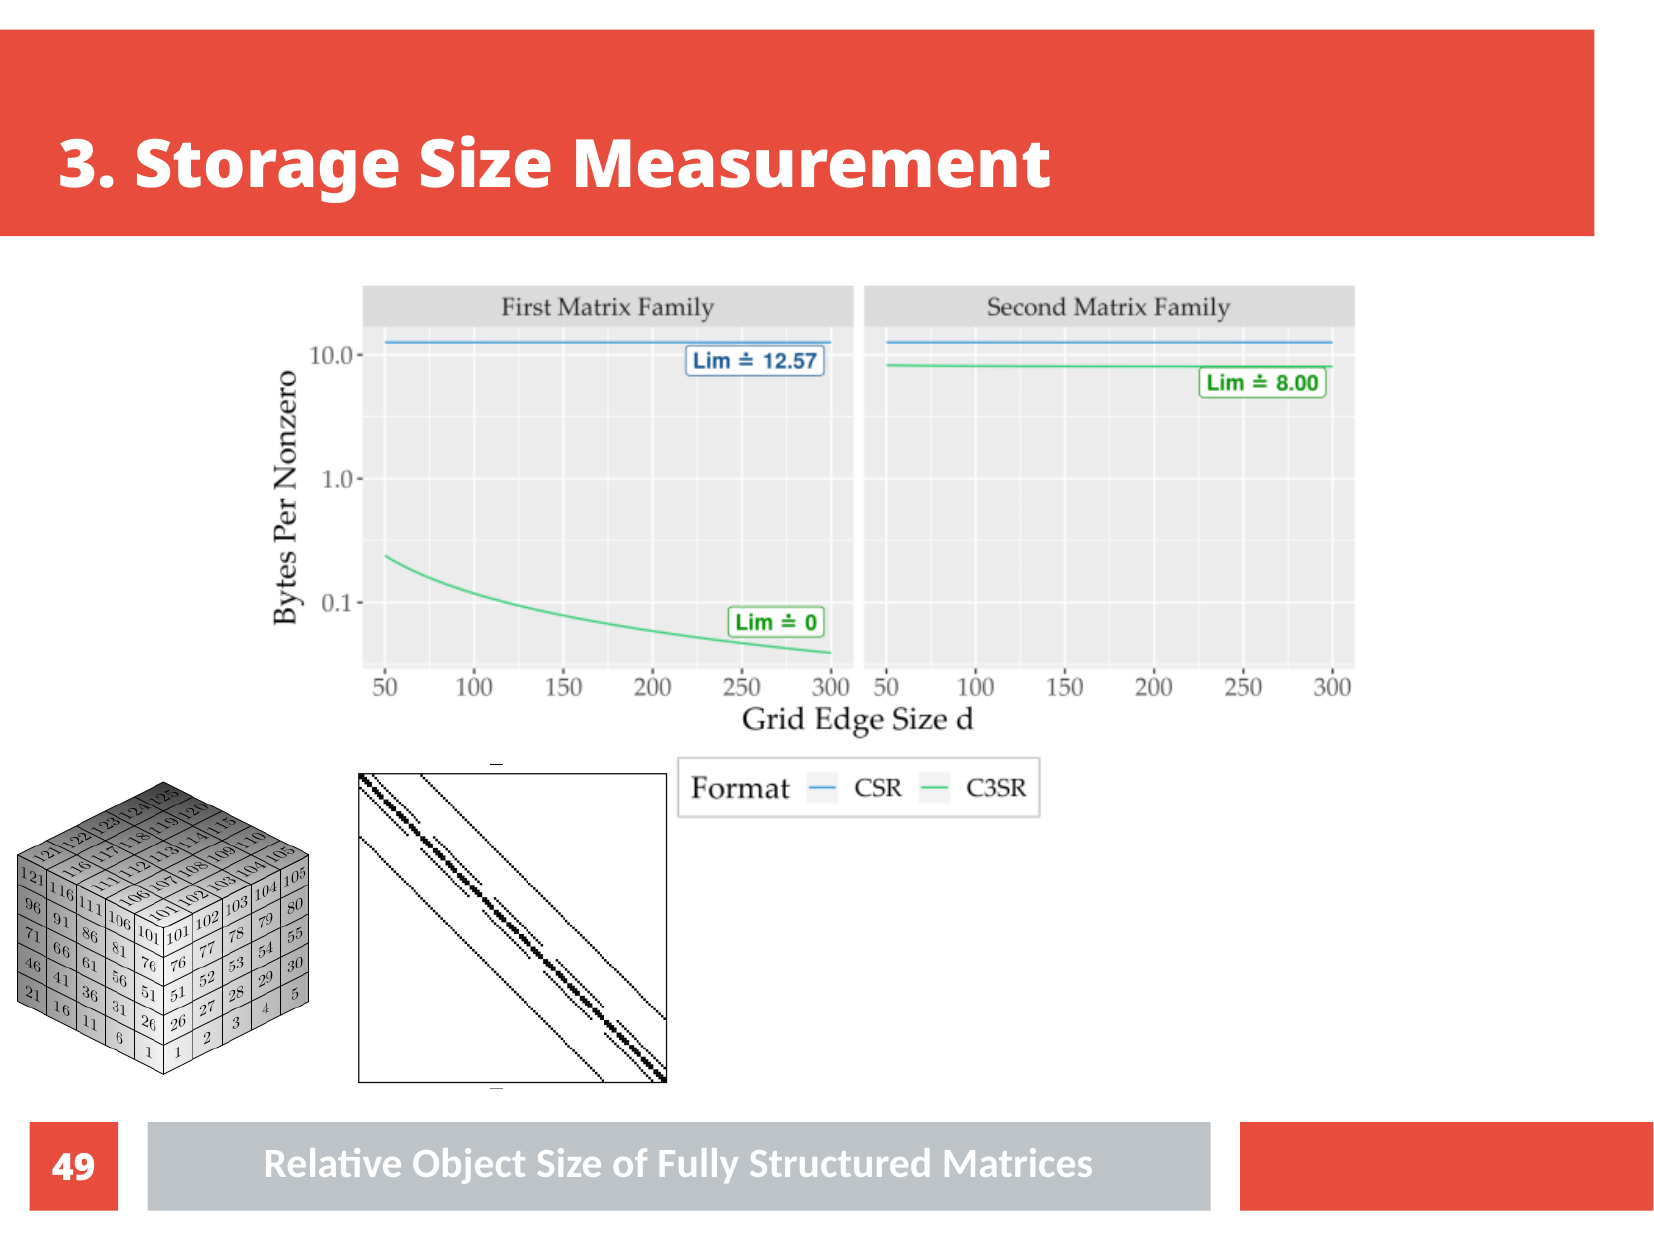

# 3. Storage Size Measurement
49
Relative Object Size of Fully Structured Matrices